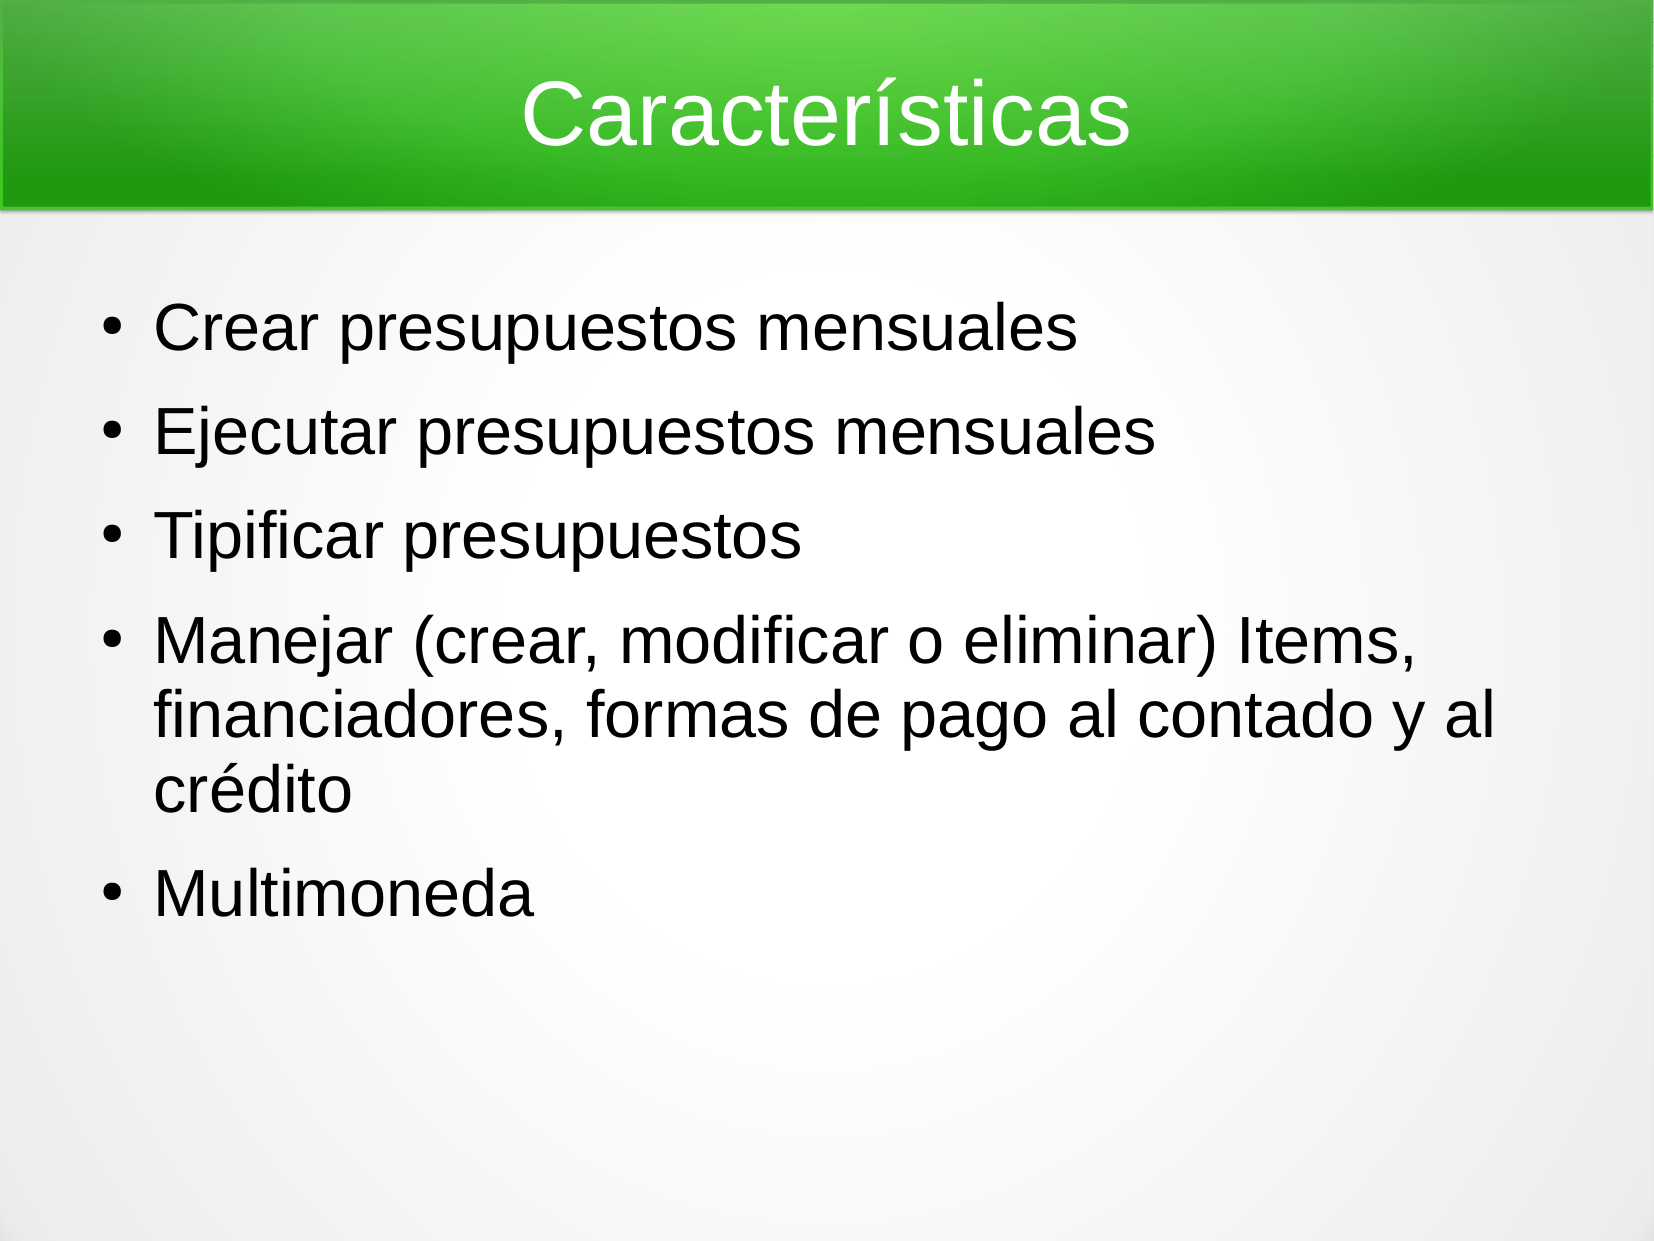

# Características
Crear presupuestos mensuales
Ejecutar presupuestos mensuales
Tipificar presupuestos
Manejar (crear, modificar o eliminar) Items, financiadores, formas de pago al contado y al crédito
Multimoneda